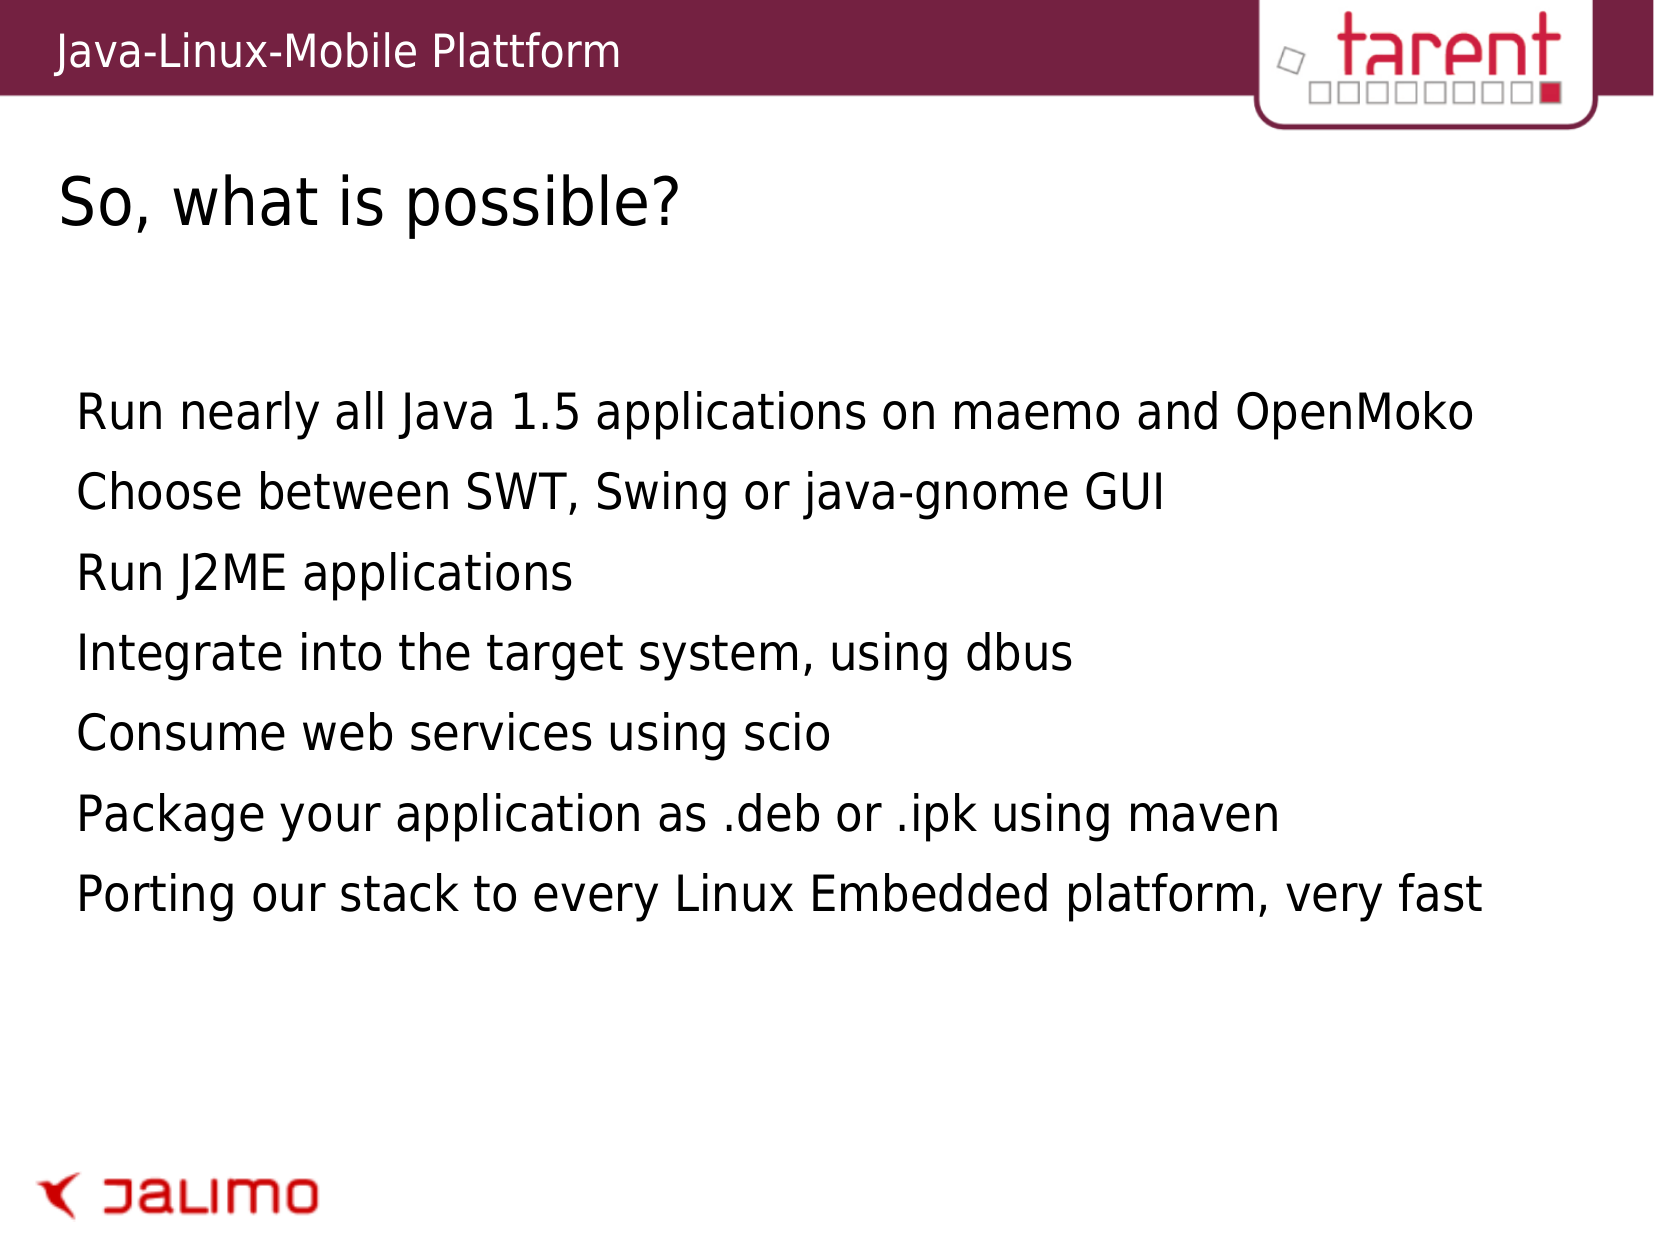

# So, what is possible?
Run nearly all Java 1.5 applications on maemo and OpenMoko
Choose between SWT, Swing or java-gnome GUI
Run J2ME applications
Integrate into the target system, using dbus
Consume web services using scio
Package your application as .deb or .ipk using maven
Porting our stack to every Linux Embedded platform, very fast